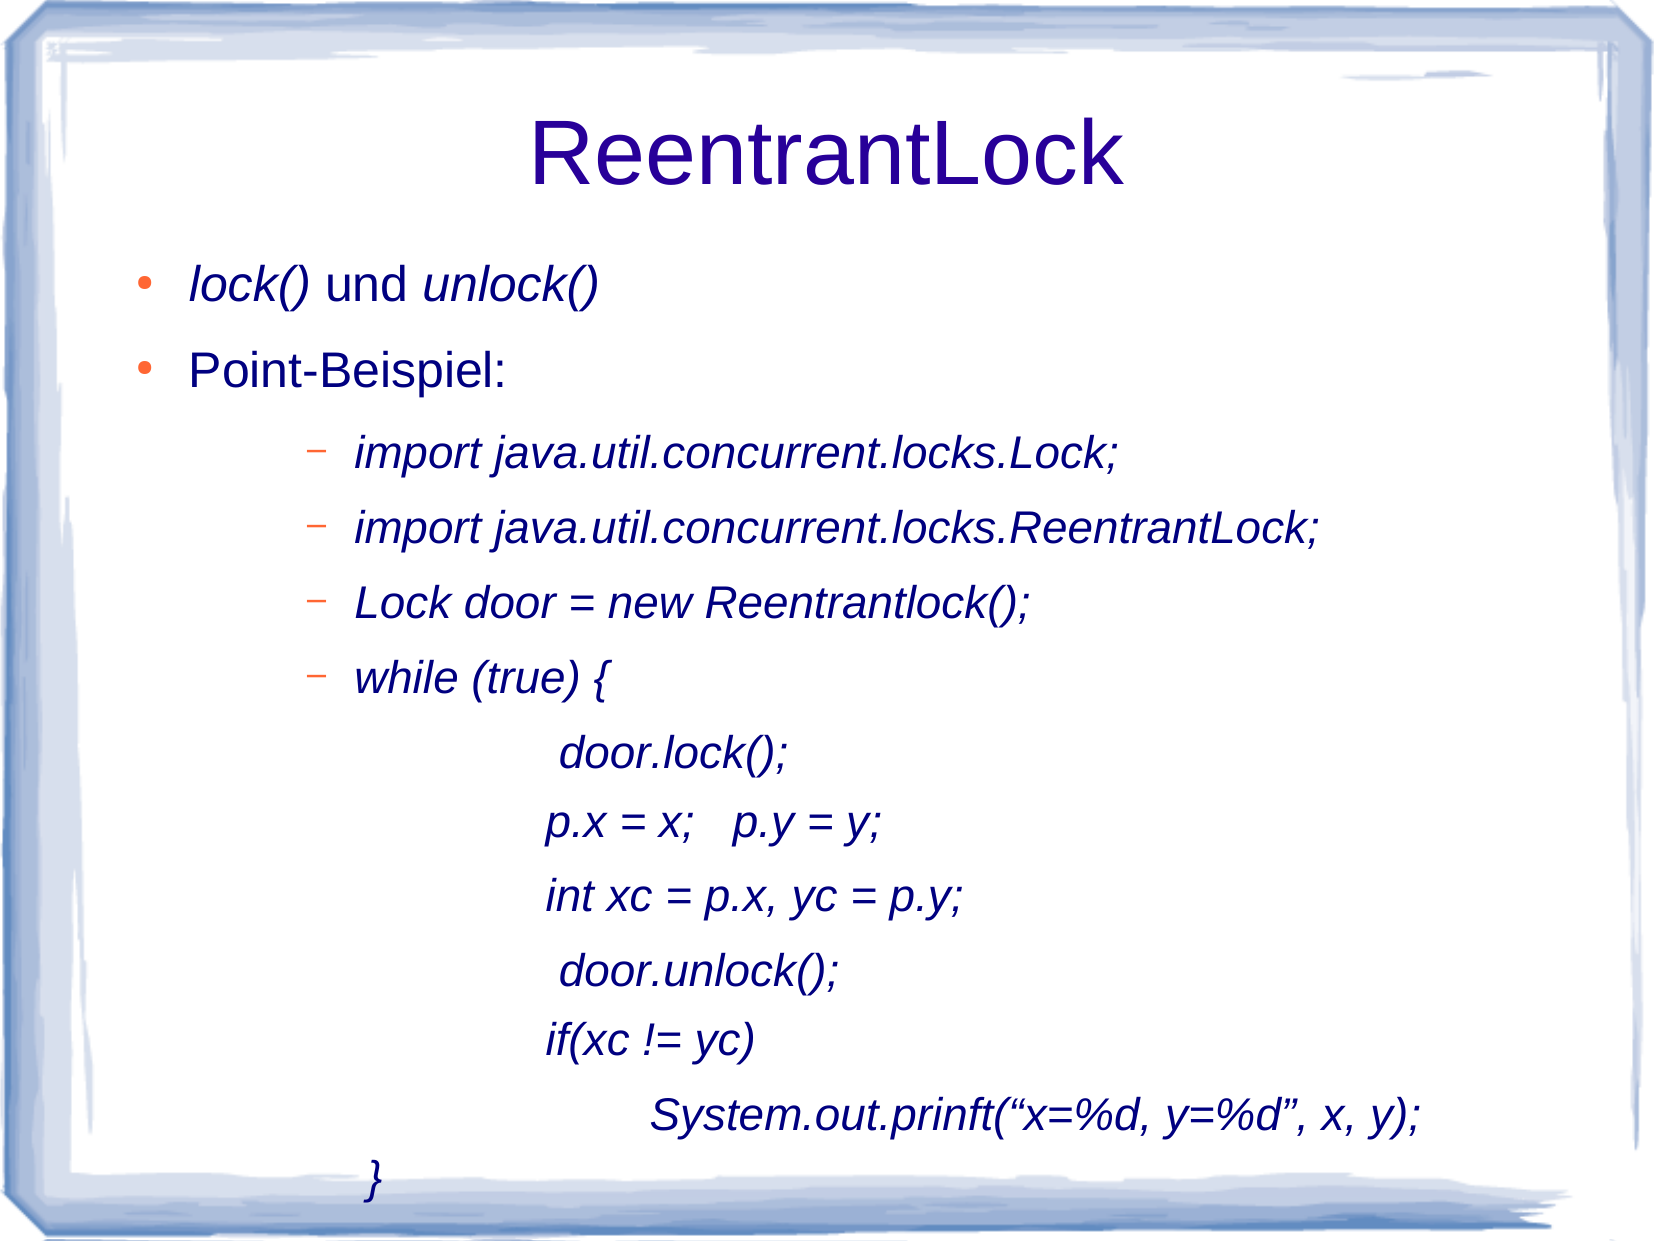

# ReentrantLock
lock() und unlock()
Point-Beispiel:
import java.util.concurrent.locks.Lock;
import java.util.concurrent.locks.ReentrantLock;
Lock door = new Reentrantlock();
while (true) {
 door.lock();
 p.x = x; p.y = y;
 int xc = p.x, yc = p.y;
 door.unlock();
 if(xc != yc)
System.out.prinft(“x=%d, y=%d”, x, y);
 }